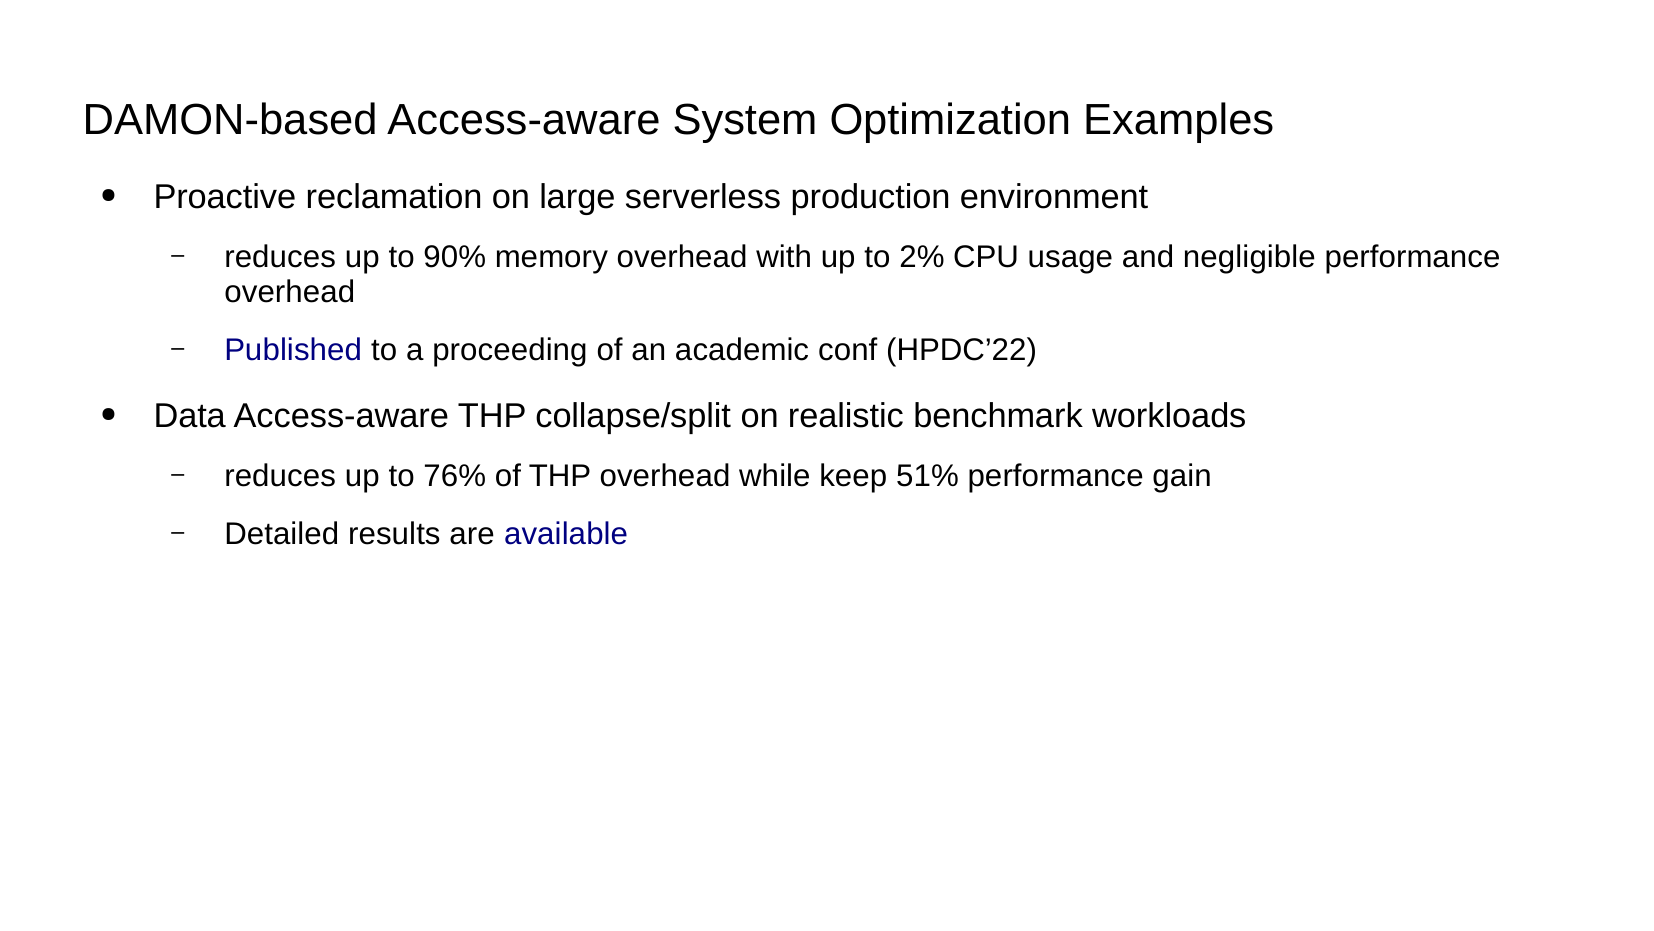

# DAMON-based Access-aware System Optimization Examples
Proactive reclamation on large serverless production environment
reduces up to 90% memory overhead with up to 2% CPU usage and negligible performance overhead
Published to a proceeding of an academic conf (HPDC’22)
Data Access-aware THP collapse/split on realistic benchmark workloads
reduces up to 76% of THP overhead while keep 51% performance gain
Detailed results are available